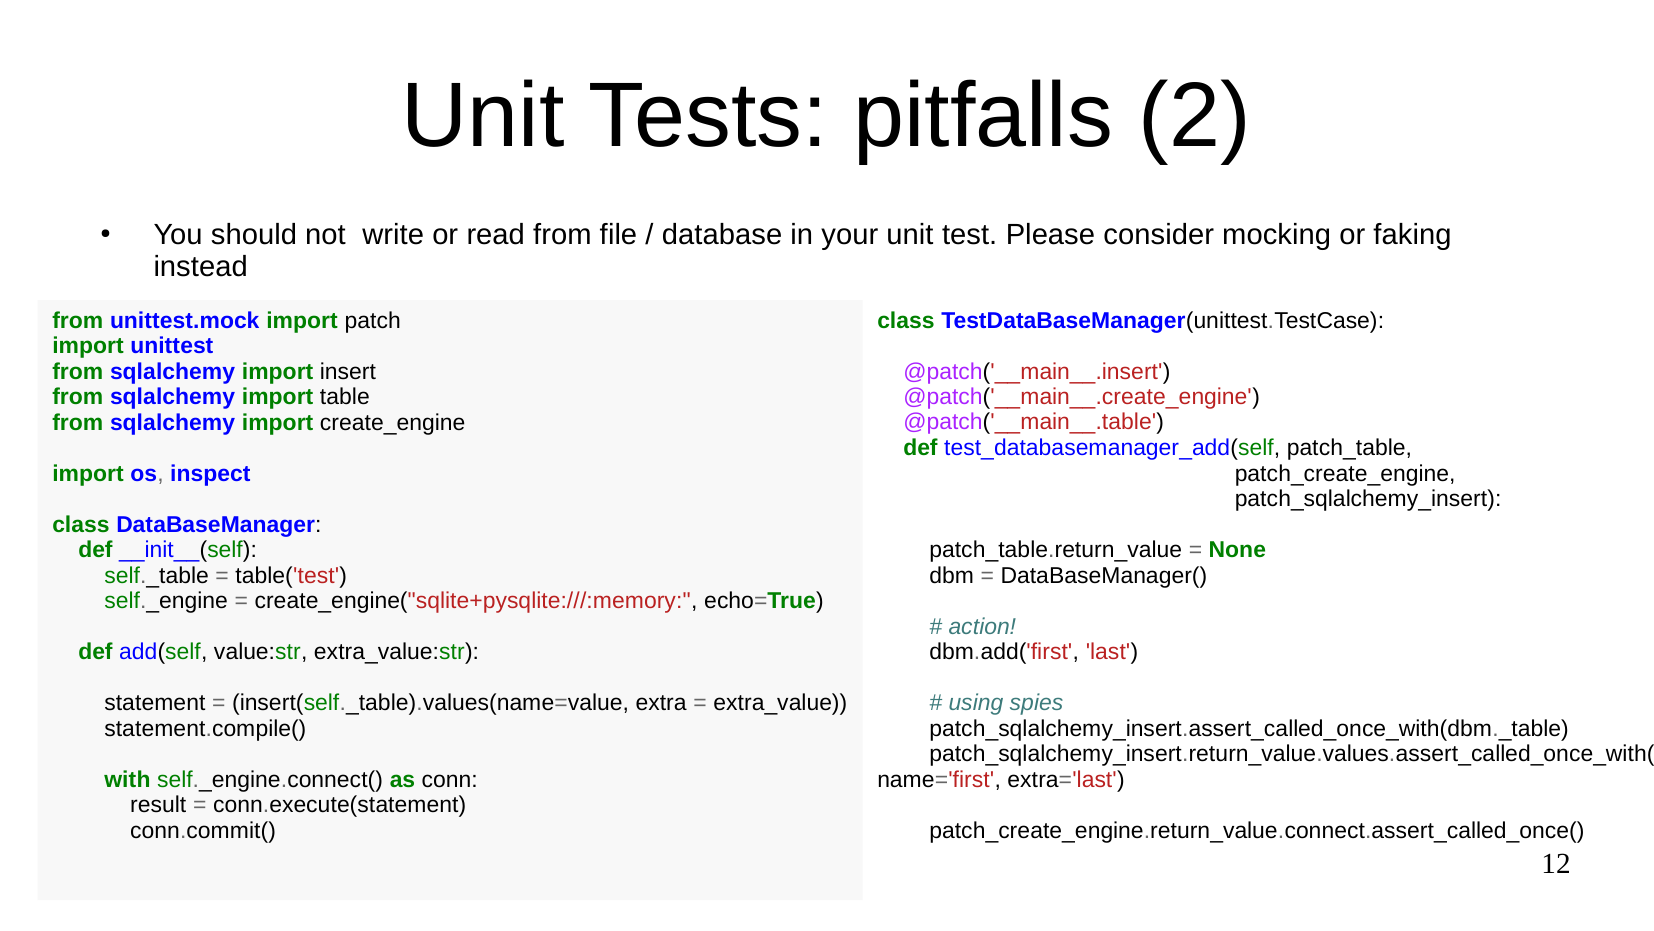

# Unit Tests: pitfalls (2)
You should not write or read from file / database in your unit test. Please consider mocking or faking instead
class TestDataBaseManager(unittest.TestCase):
 @patch('__main__.insert')
 @patch('__main__.create_engine')
 @patch('__main__.table')
 def test_databasemanager_add(self, patch_table,
 patch_create_engine,
 patch_sqlalchemy_insert):
 patch_table.return_value = None
 dbm = DataBaseManager()
 # action!
 dbm.add('first', 'last')
 # using spies
 patch_sqlalchemy_insert.assert_called_once_with(dbm._table)
 patch_sqlalchemy_insert.return_value.values.assert_called_once_with(
name='first', extra='last')
 patch_create_engine.return_value.connect.assert_called_once()
from unittest.mock import patch
import unittest
from sqlalchemy import insert
from sqlalchemy import table
from sqlalchemy import create_engine
import os, inspect
class DataBaseManager:
 def __init__(self):
 self._table = table('test')
 self._engine = create_engine("sqlite+pysqlite:///:memory:", echo=True)
 def add(self, value:str, extra_value:str):
 statement = (insert(self._table).values(name=value, extra = extra_value))
 statement.compile()
 with self._engine.connect() as conn:
 result = conn.execute(statement)
 conn.commit()
12